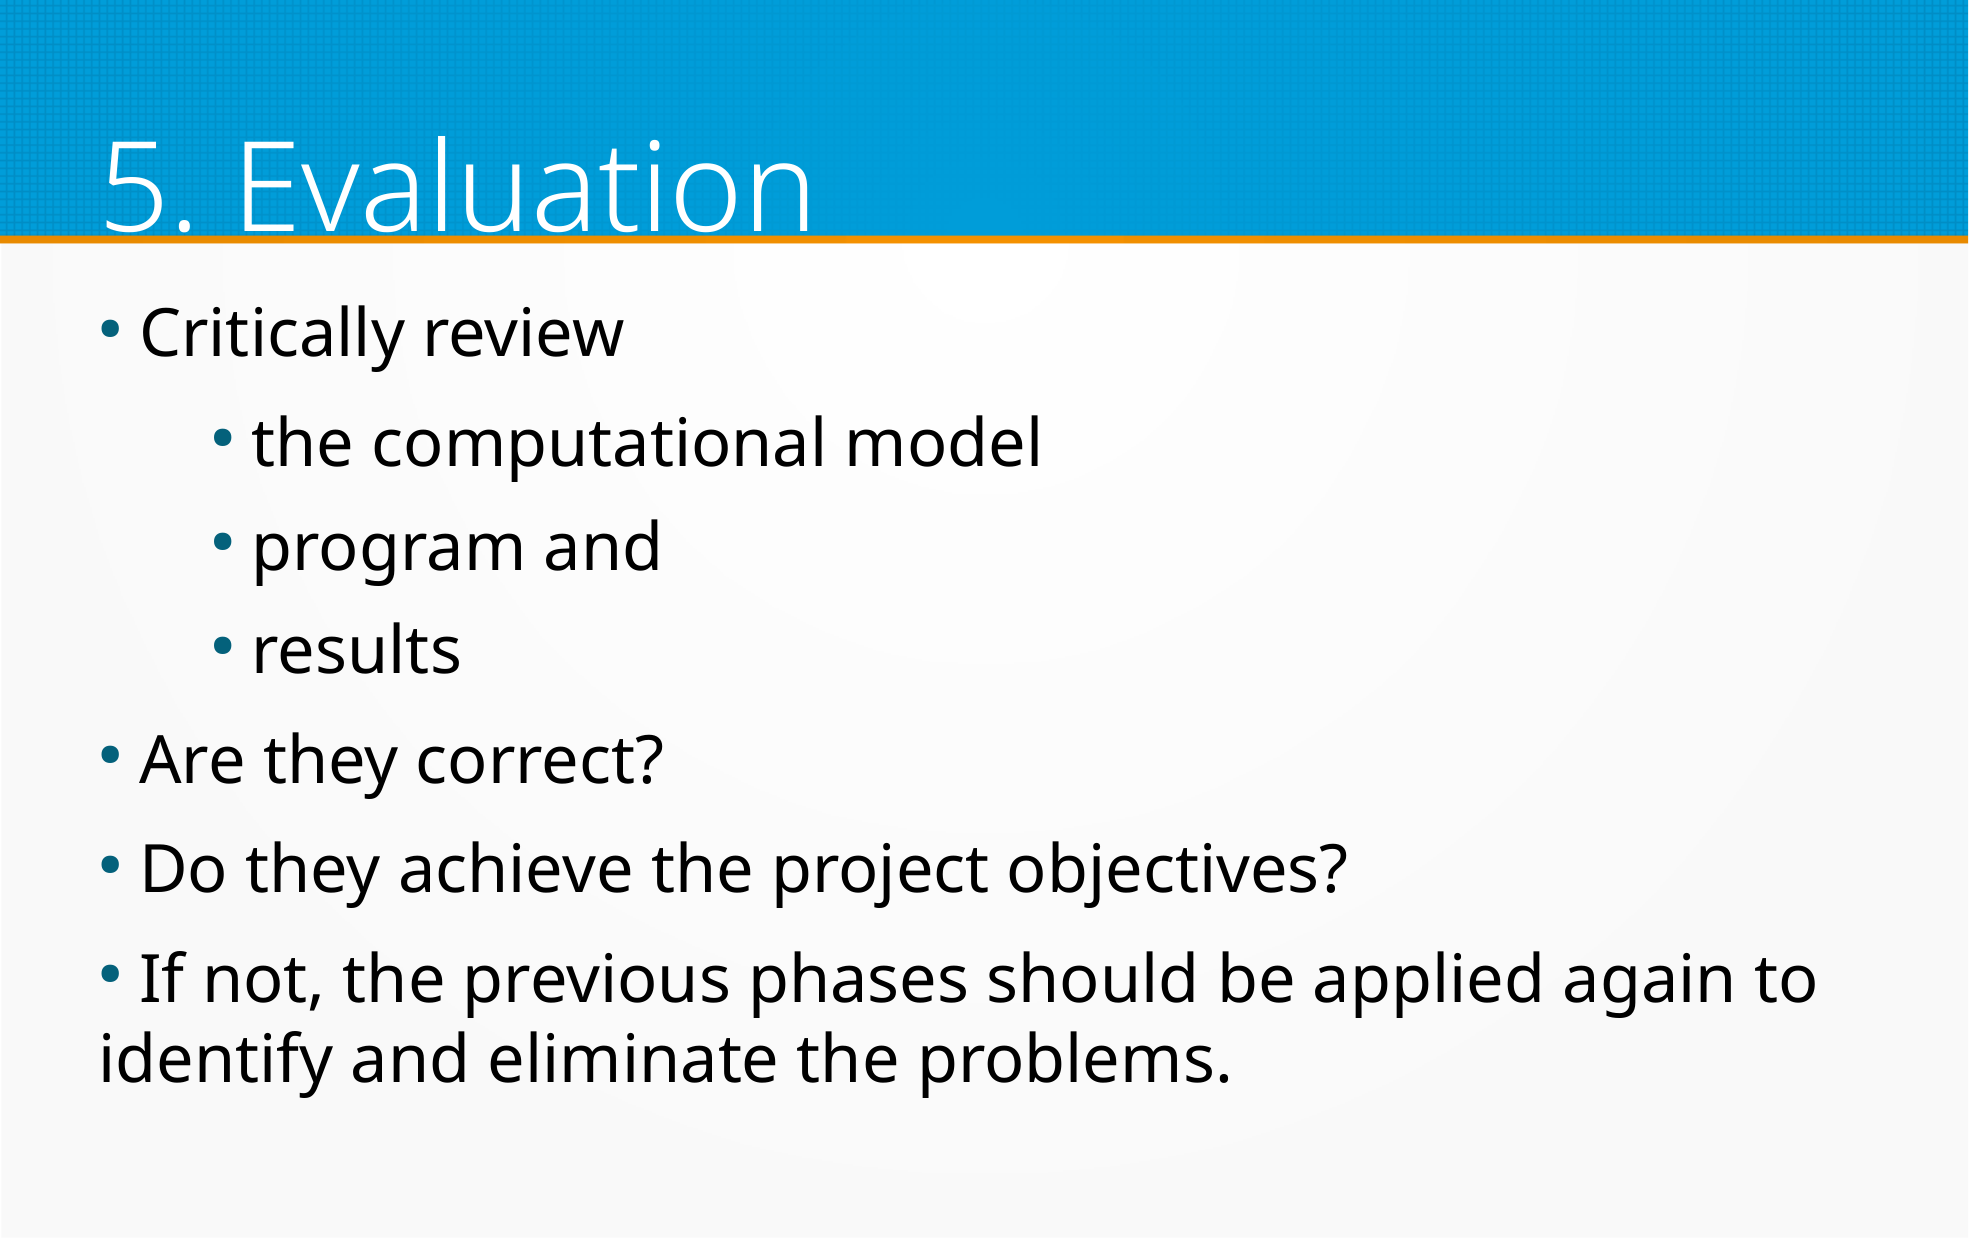

# 5. Evaluation
 Critically review
 the computational model
 program and
 results
 Are they correct?
 Do they achieve the project objectives?
 If not, the previous phases should be applied again to identify and eliminate the problems.